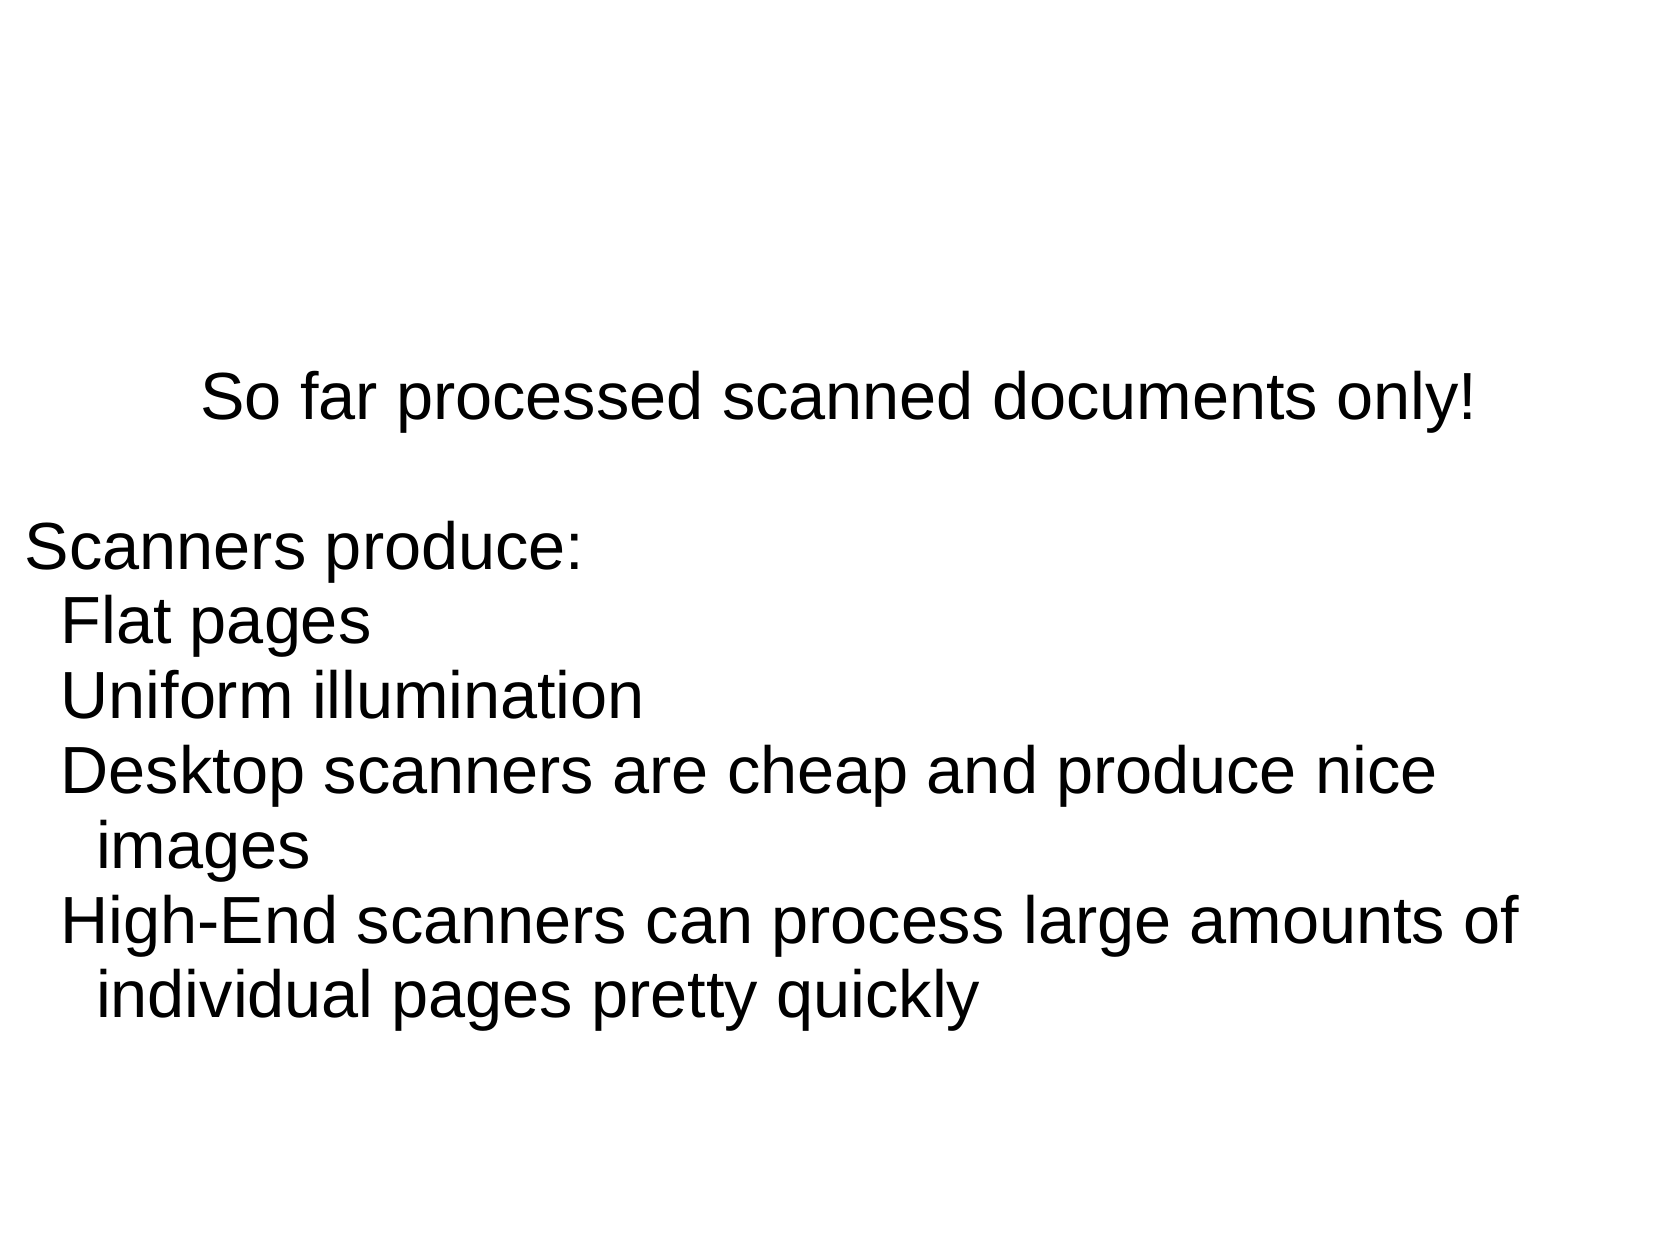

#
So far processed scanned documents only!
Scanners produce:
Flat pages
Uniform illumination
Desktop scanners are cheap and produce nice images
High-End scanners can process large amounts of individual pages pretty quickly